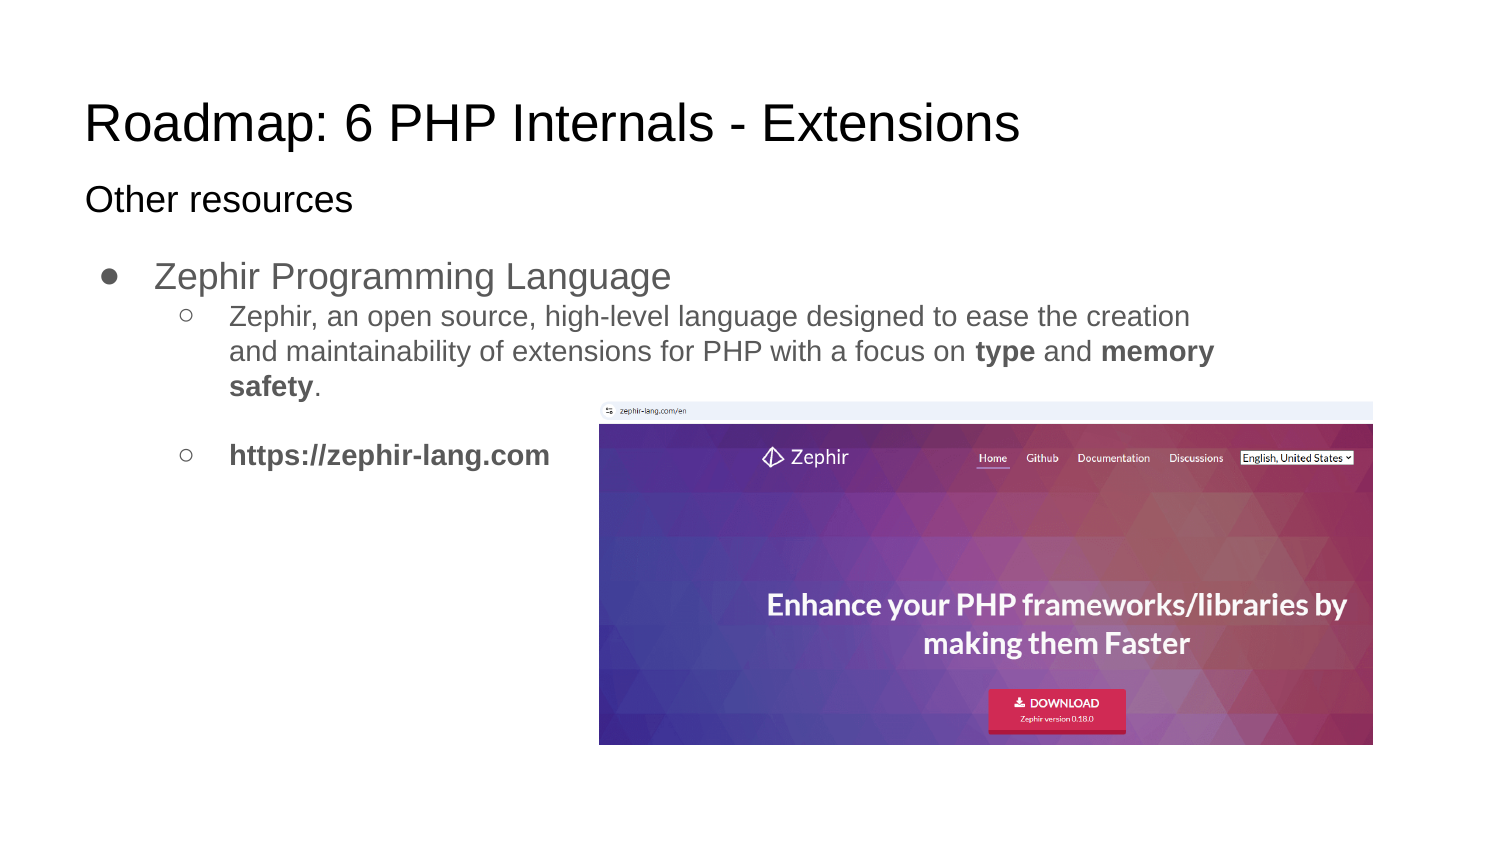

# Roadmap: 6 PHP Internals - Extensions
Other resources
Zephir Programming Language
Zephir, an open source, high-level language designed to ease the creation and maintainability of extensions for PHP with a focus on type and memory safety.
https://zephir-lang.com